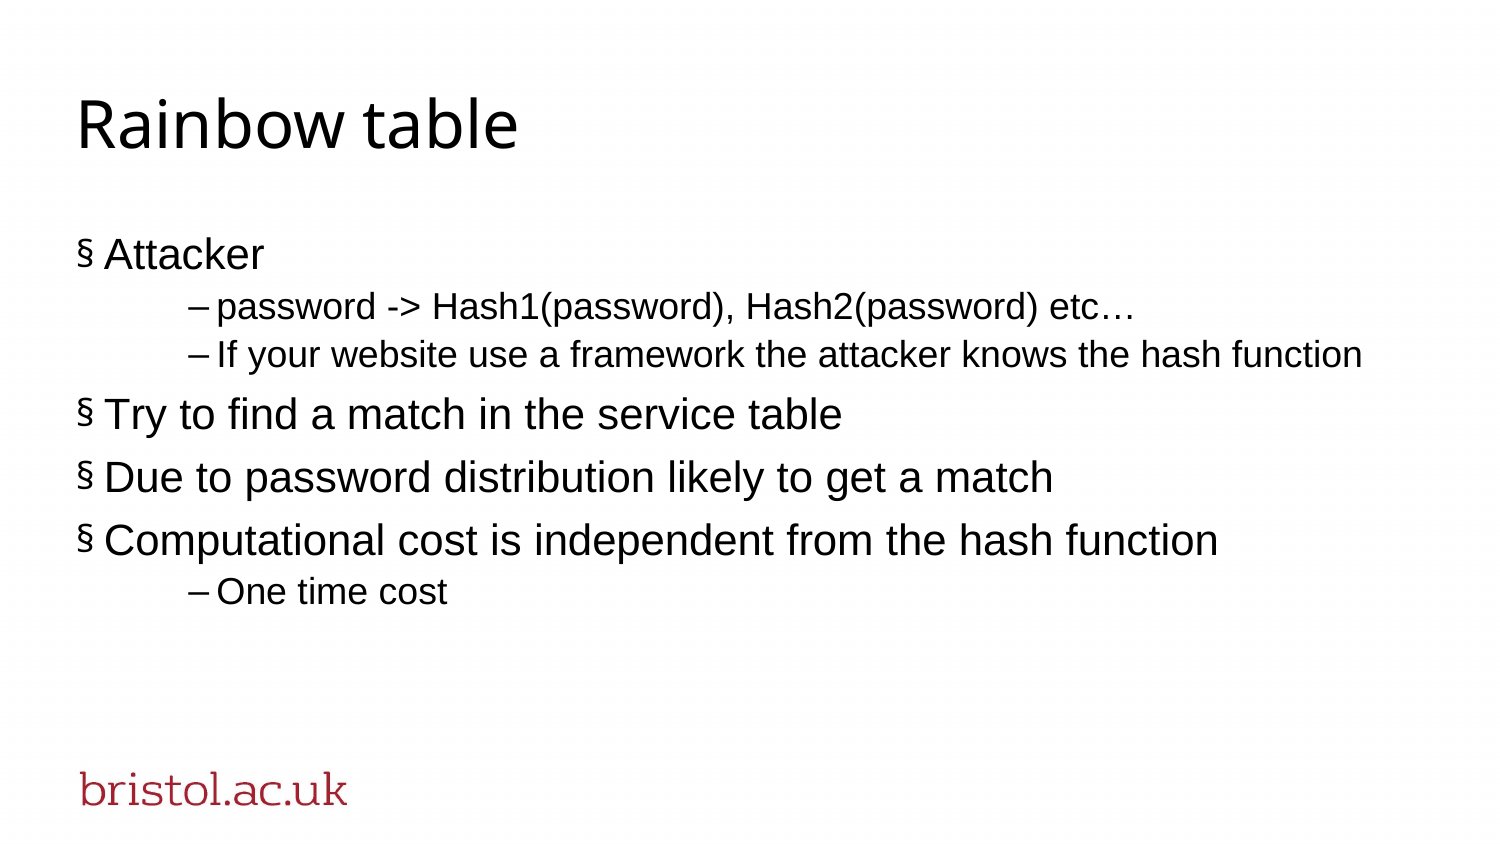

# Rainbow table
Attacker
password -> Hash1(password), Hash2(password) etc…
If your website use a framework the attacker knows the hash function
Try to find a match in the service table
Due to password distribution likely to get a match
Computational cost is independent from the hash function
One time cost